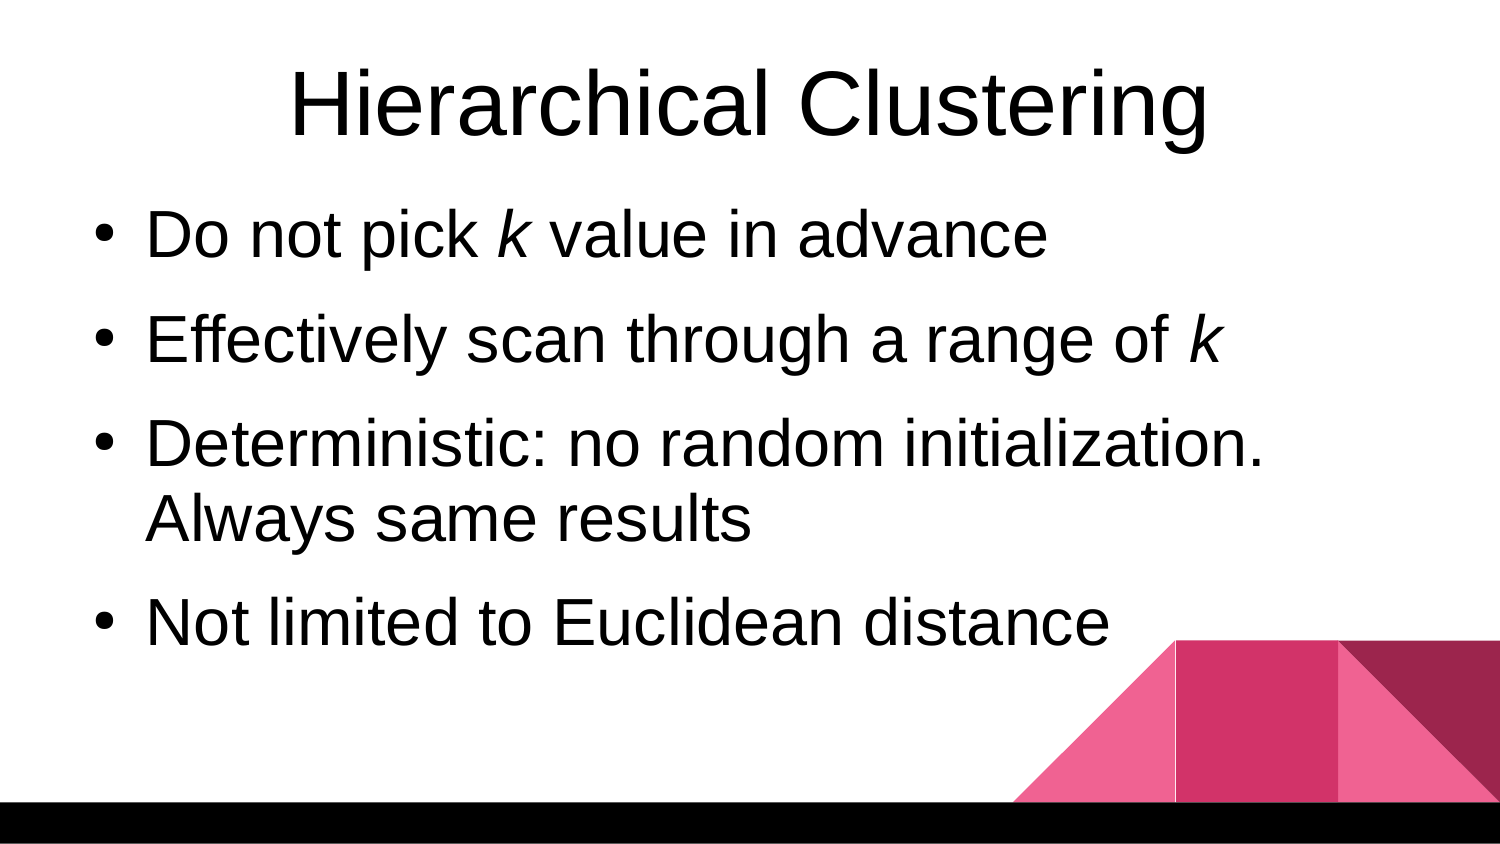

# Hierarchical Clustering
Do not pick k value in advance
Effectively scan through a range of k
Deterministic: no random initialization. Always same results
Not limited to Euclidean distance